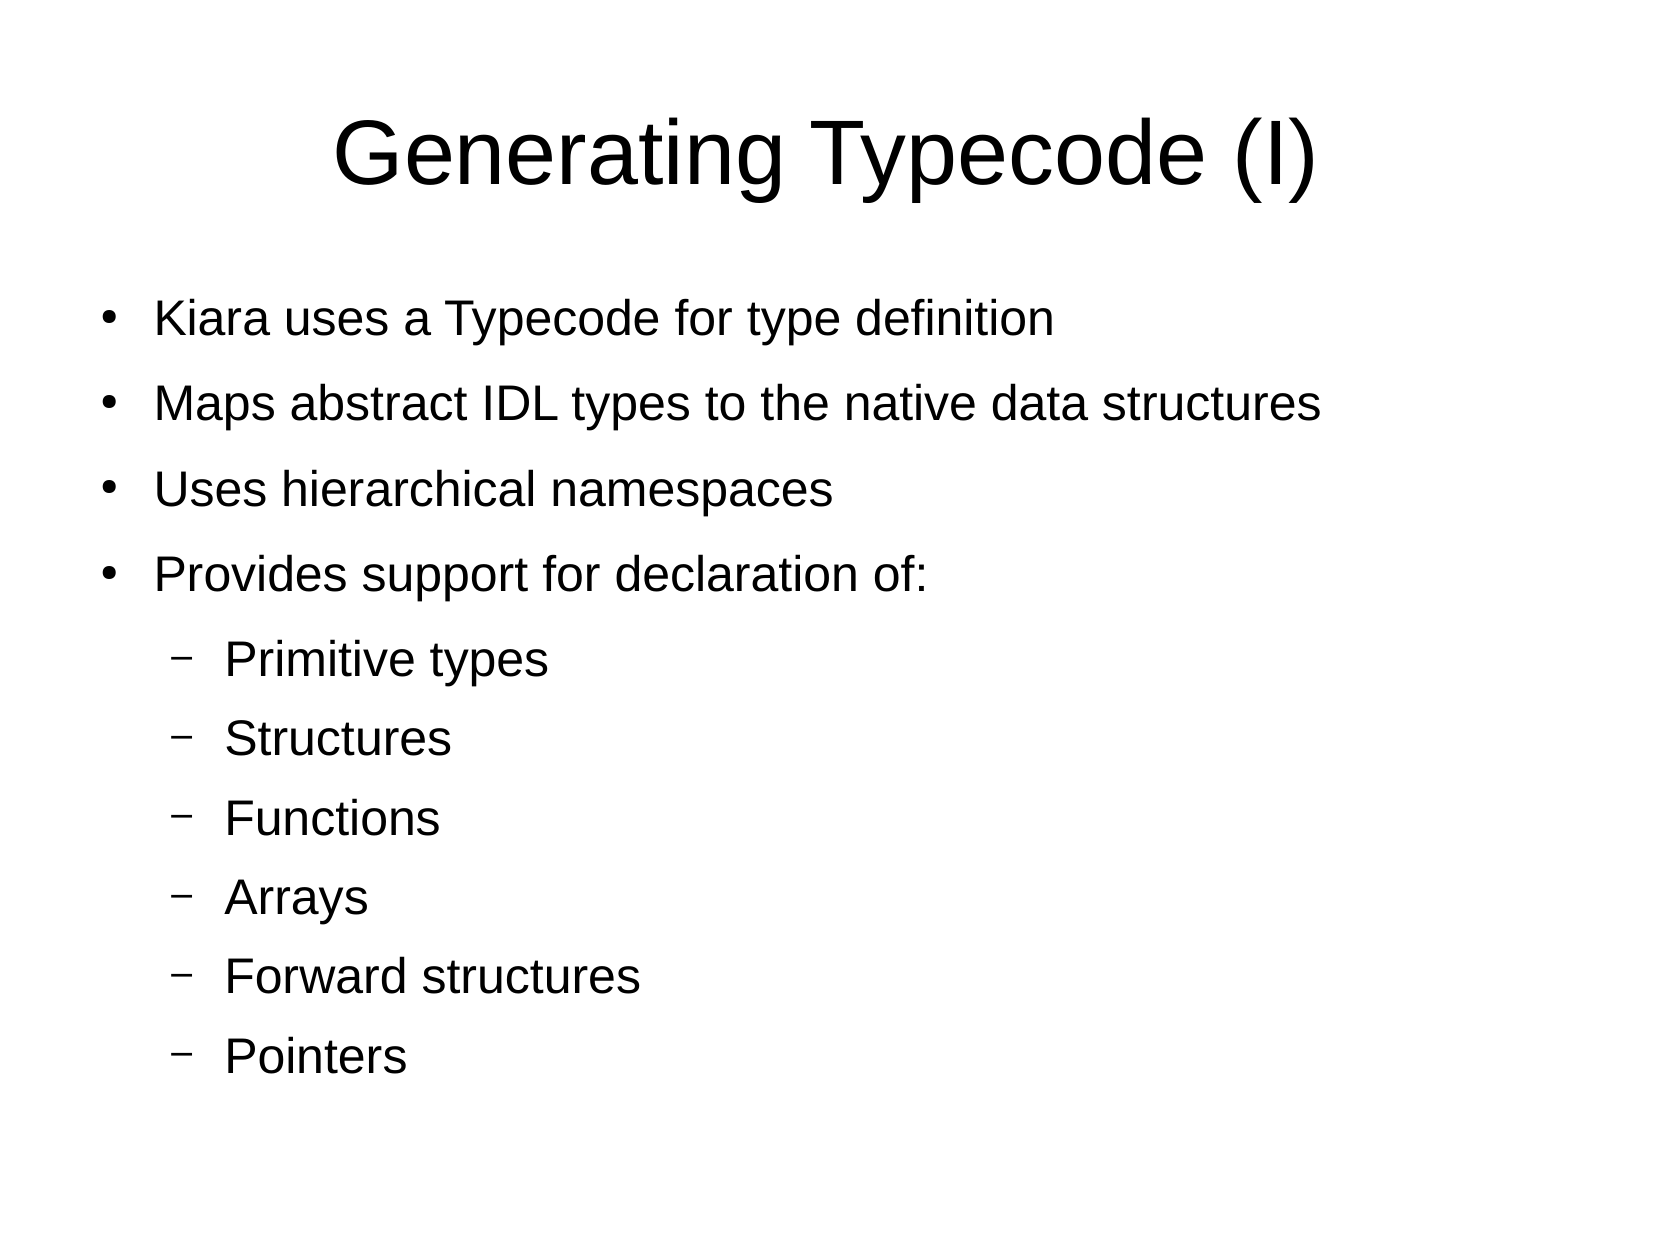

# Generating Typecode (I)
Kiara uses a Typecode for type definition
Maps abstract IDL types to the native data structures
Uses hierarchical namespaces
Provides support for declaration of:
Primitive types
Structures
Functions
Arrays
Forward structures
Pointers